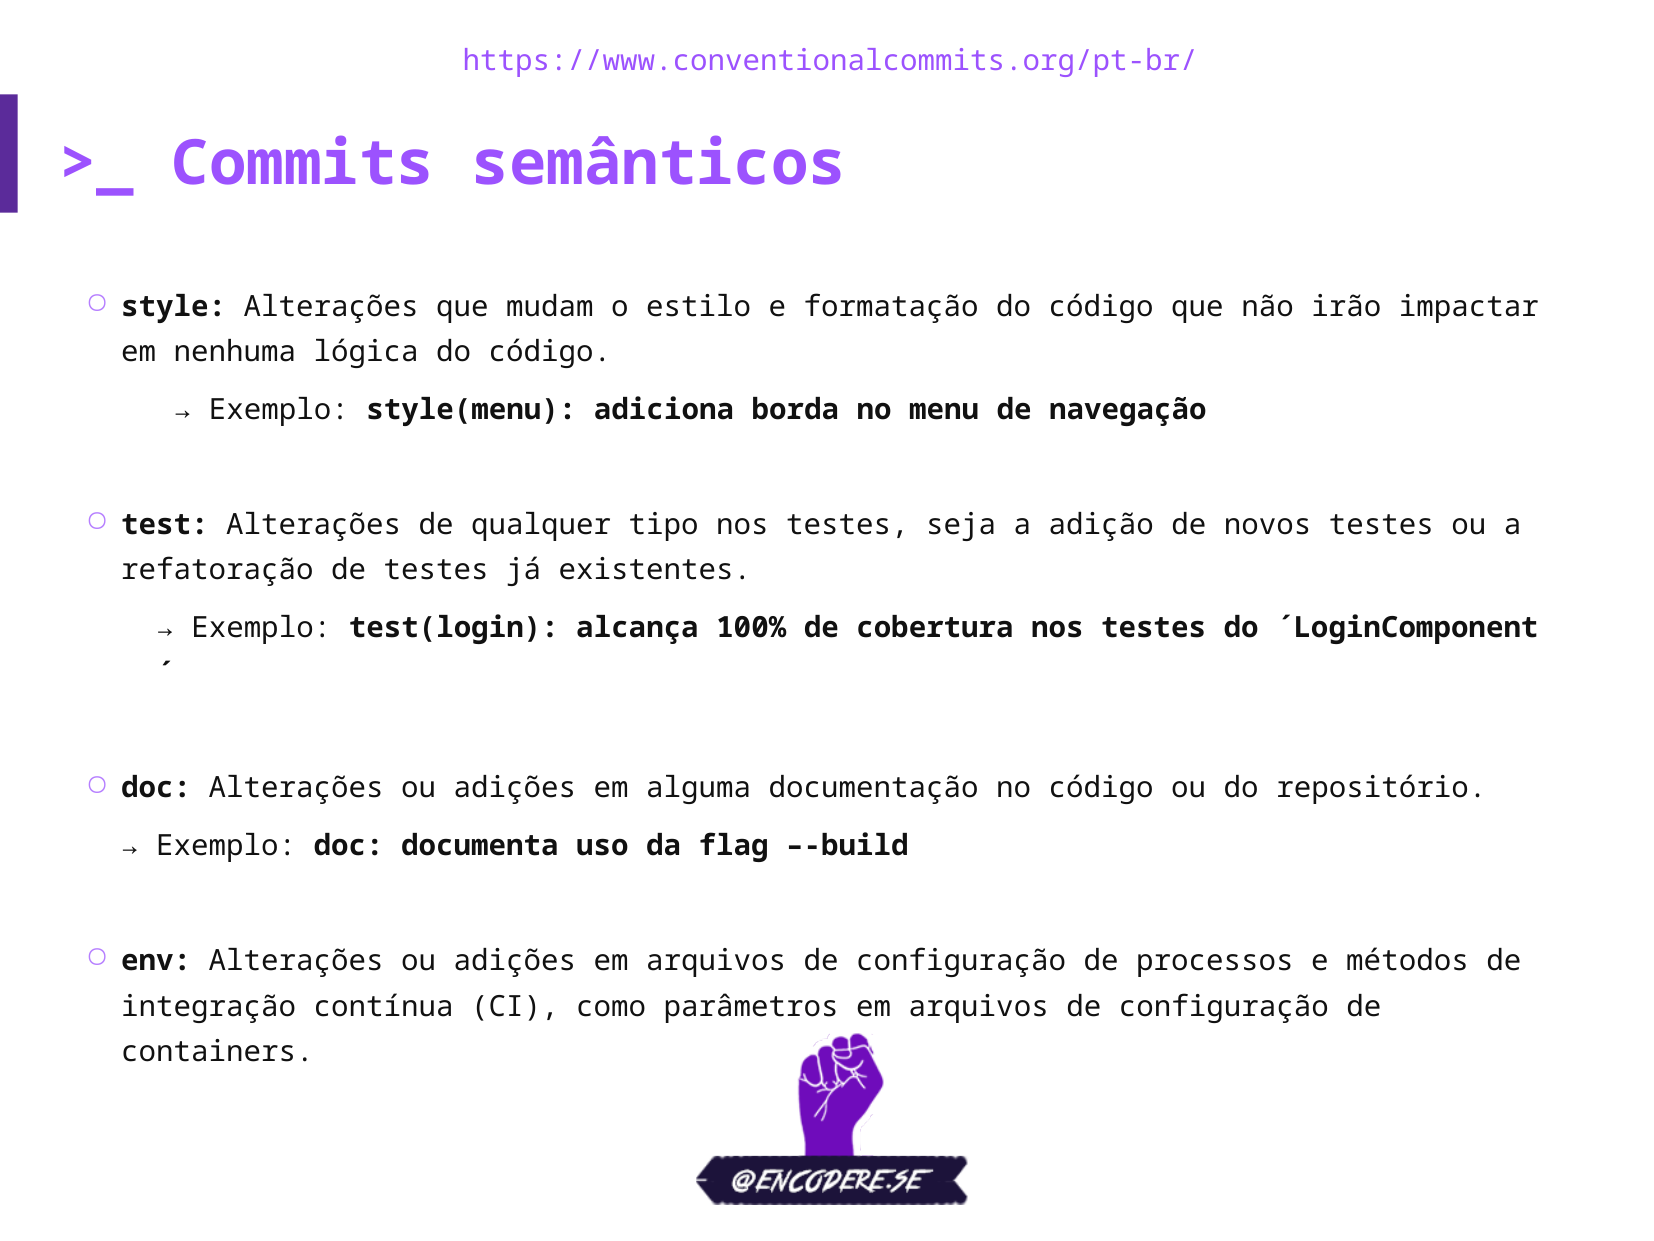

https://www.conventionalcommits.org/pt-br/
# >_ Commits semânticos
style: Alterações que mudam o estilo e formatação do código que não irão impactar em nenhuma lógica do código.
 → Exemplo: style(menu): adiciona borda no menu de navegação
test: Alterações de qualquer tipo nos testes, seja a adição de novos testes ou a refatoração de testes já existentes.
→ Exemplo: test(login): alcança 100% de cobertura nos testes do ´LoginComponent´
doc: Alterações ou adições em alguma documentação no código ou do repositório.
→ Exemplo: doc: documenta uso da flag –-build
env: Alterações ou adições em arquivos de configuração de processos e métodos de integração contínua (CI), como parâmetros em arquivos de configuração de containers.